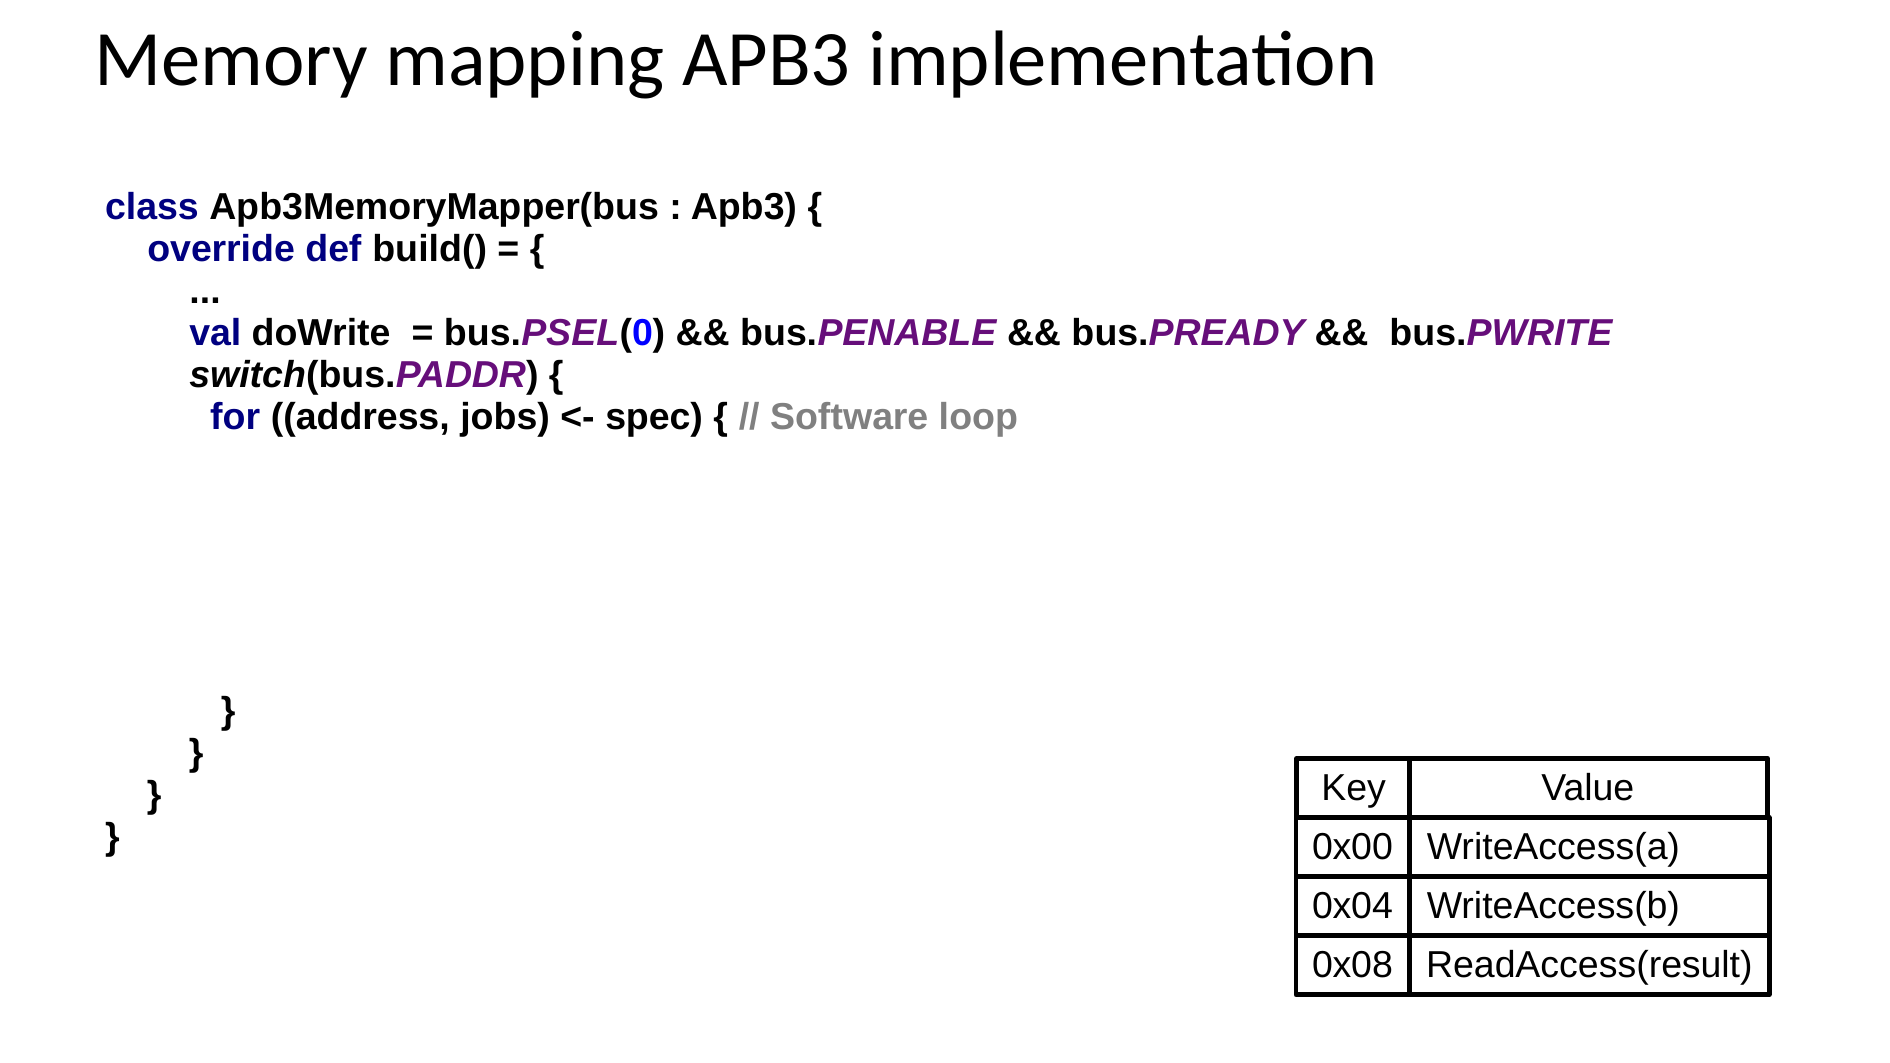

# Memory mapping APB3 implementation
class Apb3MemoryMapper(bus : Apb3) {
 override def build() = {
 ...
 val doWrite = bus.PSEL(0) && bus.PENABLE && bus.PREADY && bus.PWRITE
 switch(bus.PADDR) {
 for ((address, jobs) <- spec) { // Software loop
 }
 }
 }
}